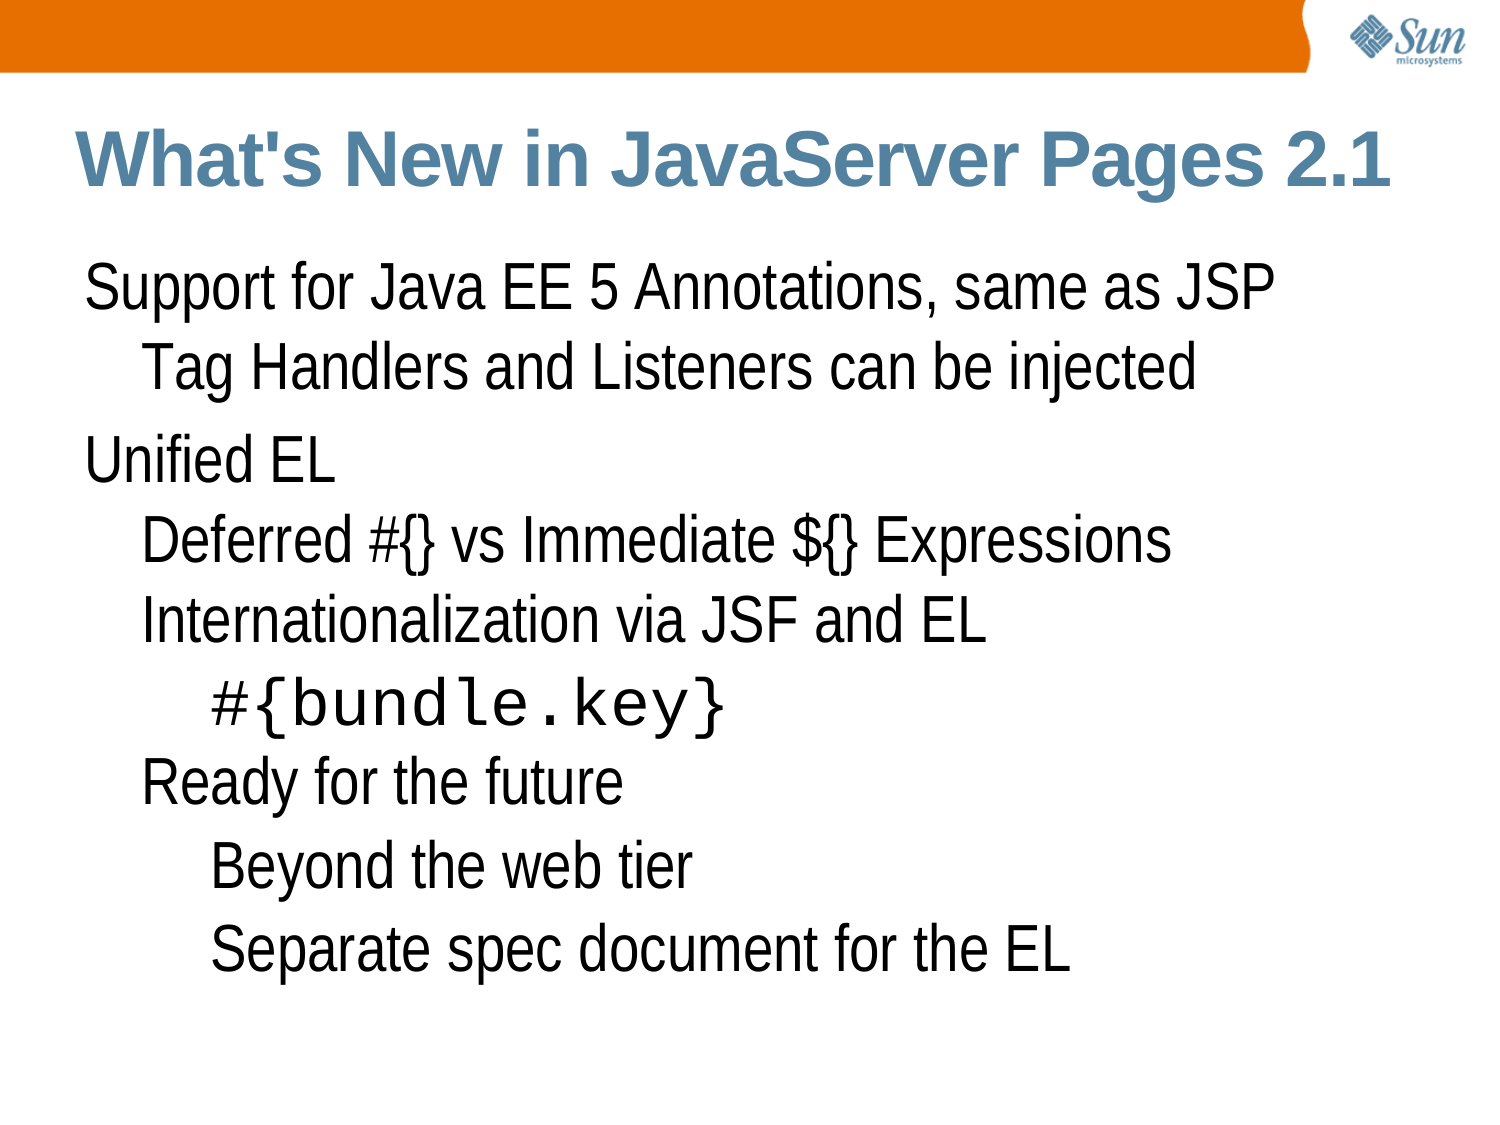

# What's New in JavaServer Pages 2.1
Support for Java EE 5 Annotations, same as JSP
Tag Handlers and Listeners can be injected
Unified EL
Deferred #{} vs Immediate ${} Expressions
Internationalization via JSF and EL
#{bundle.key}
Ready for the future
Beyond the web tier
Separate spec document for the EL